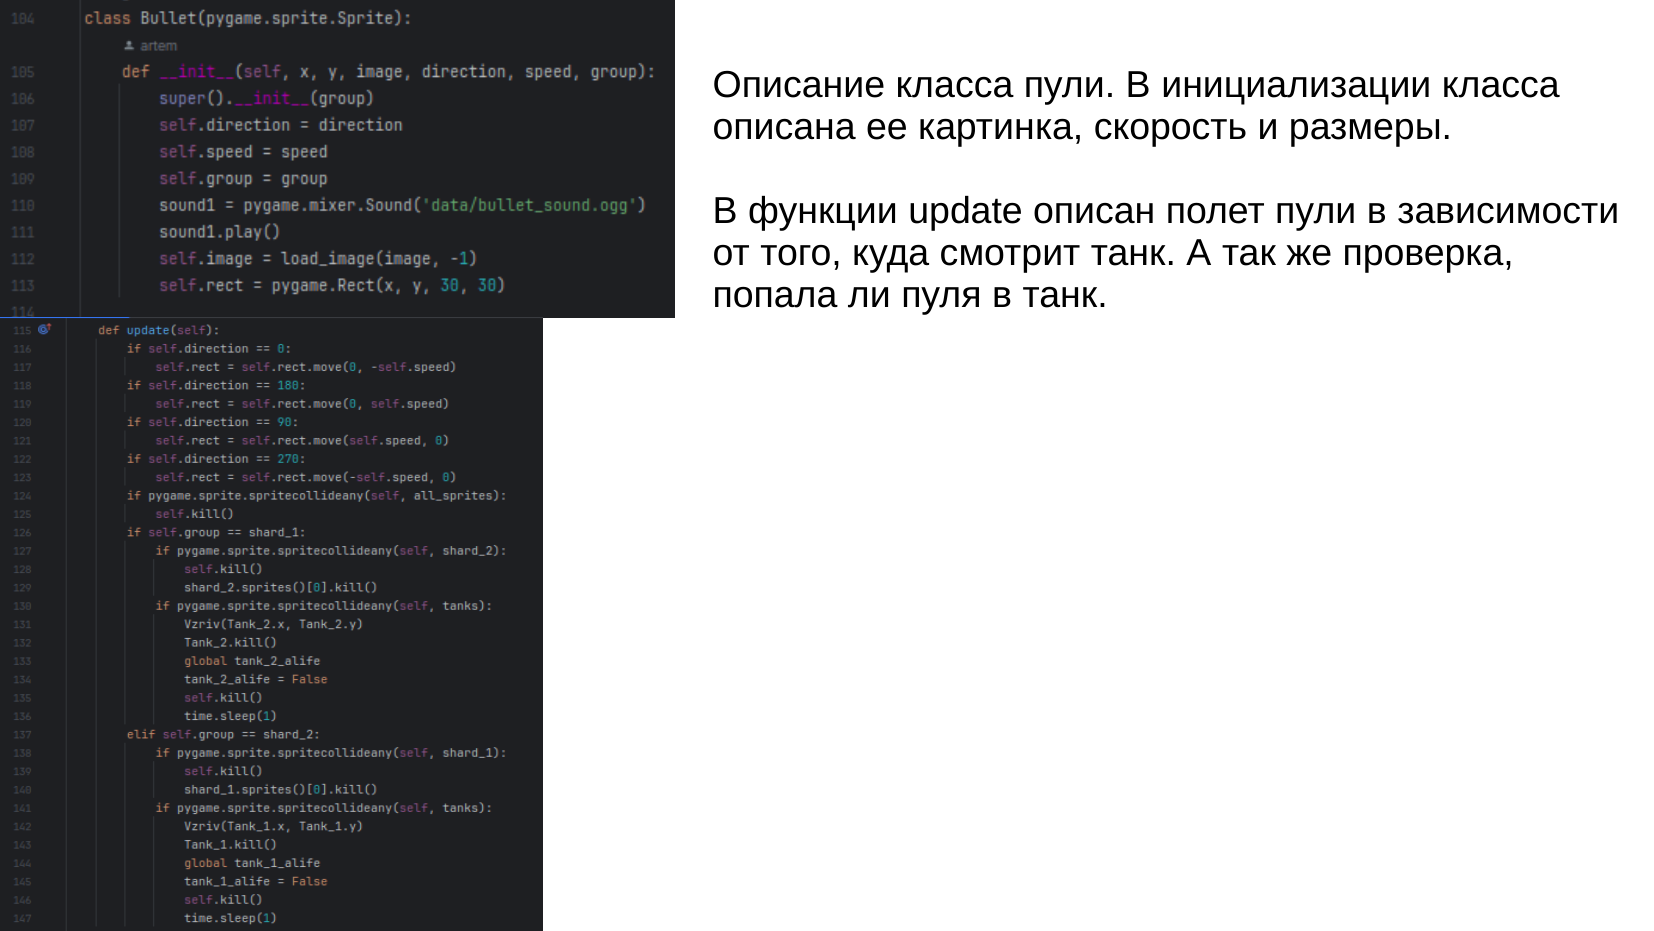

Описание класса пули. В инициализации класса описана ее картинка, скорость и размеры.
В функции update описан полет пули в зависимости от того, куда смотрит танк. А так же проверка, попала ли пуля в танк.